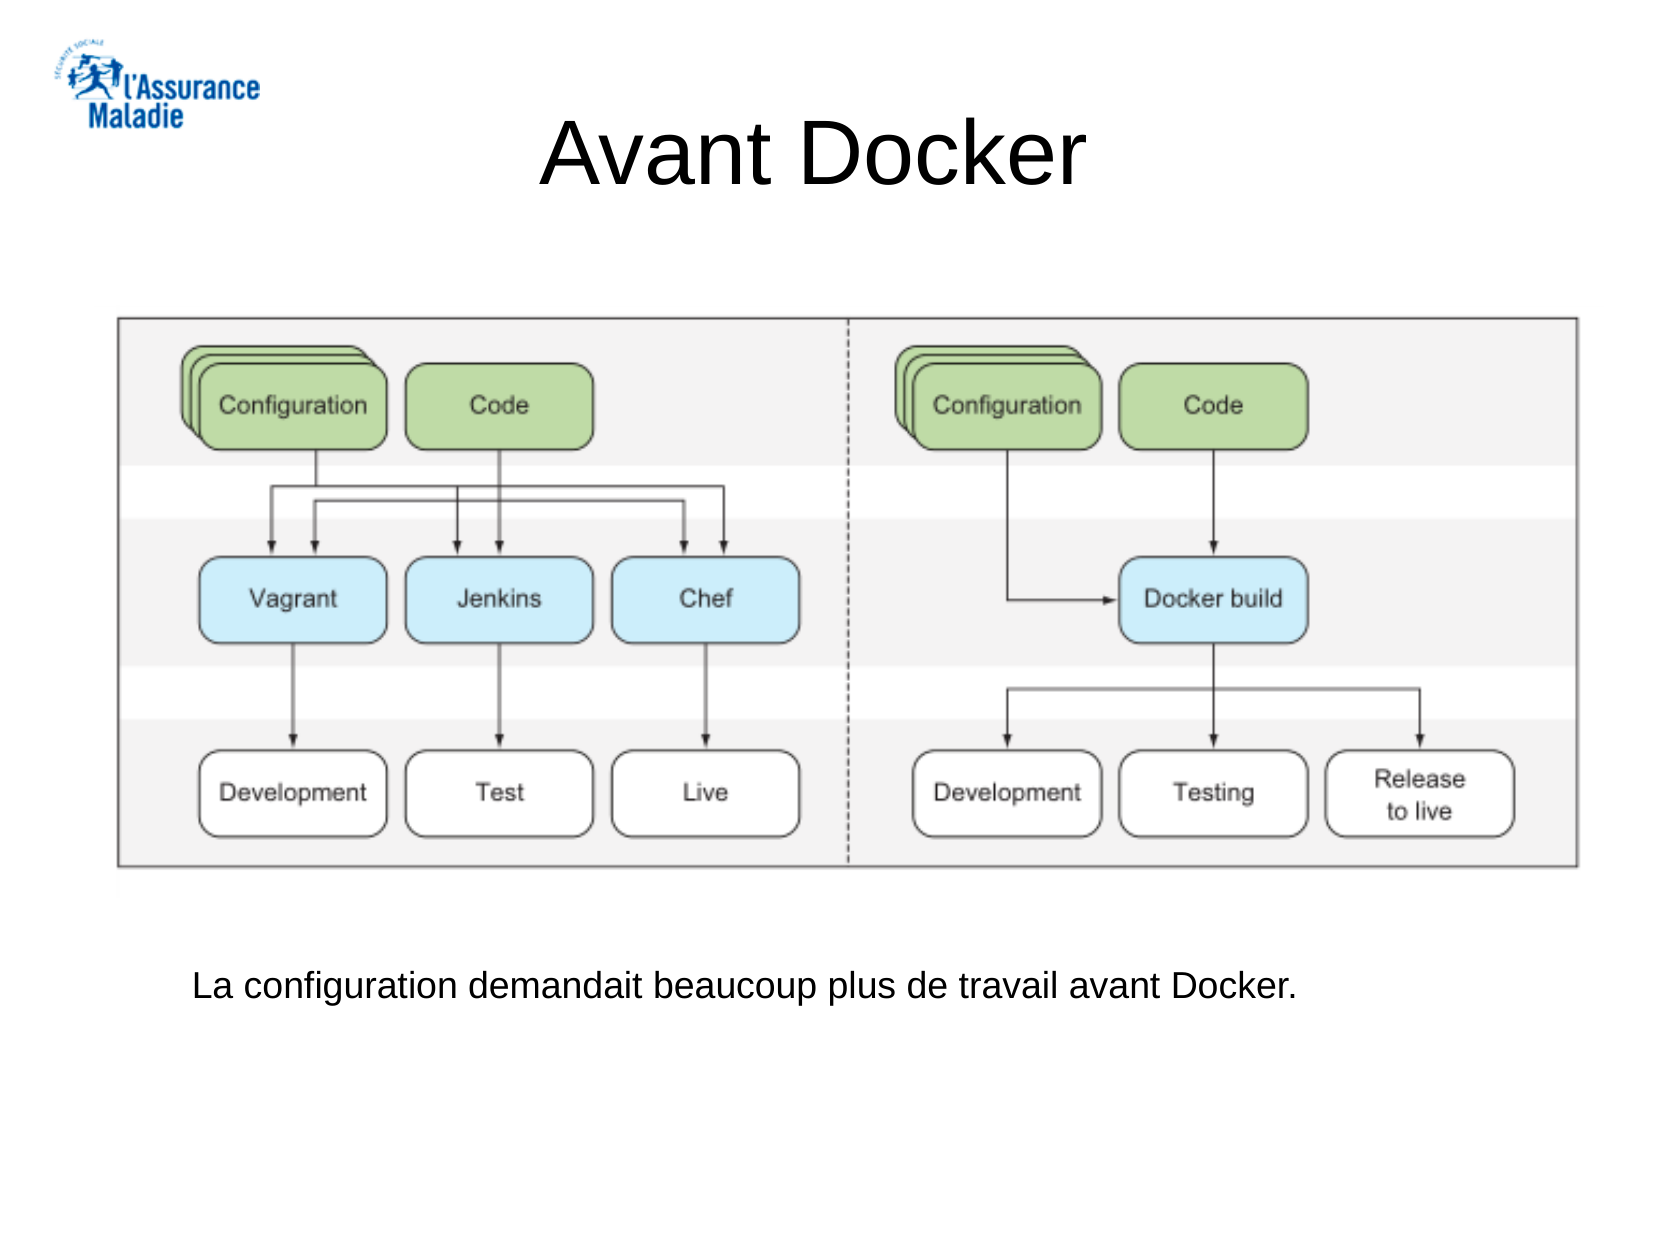

# Avant Docker
La configuration demandait beaucoup plus de travail avant Docker.